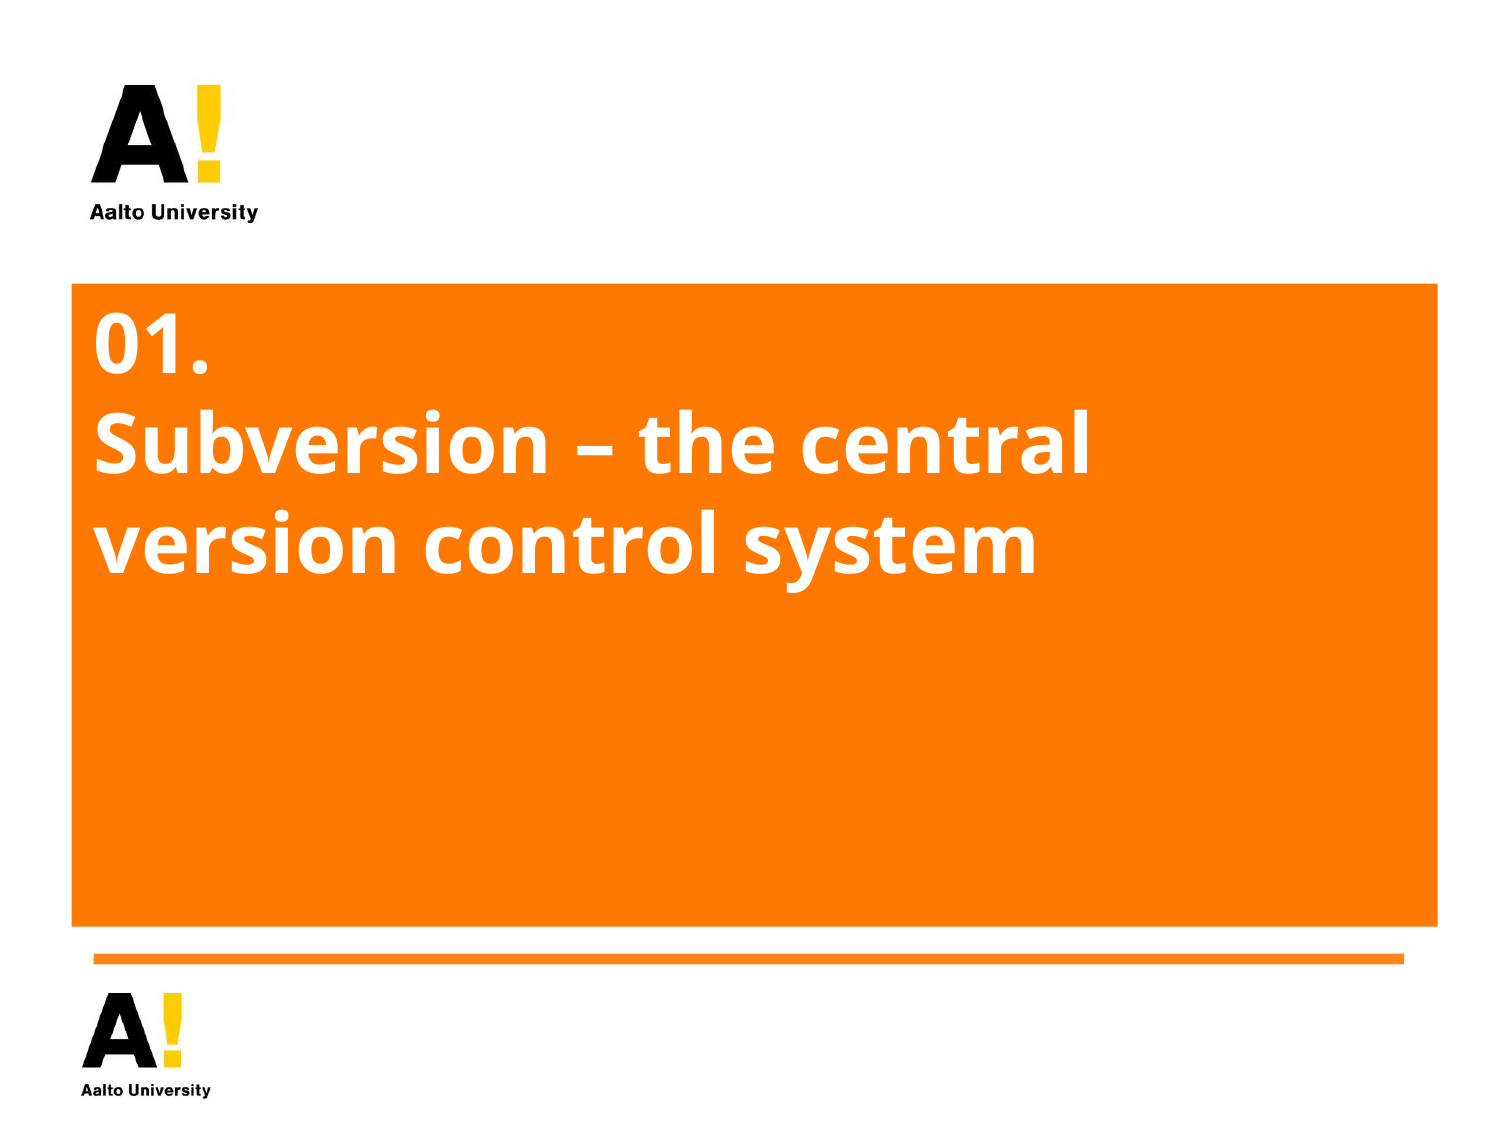

#
01.
Subversion – the central version control system